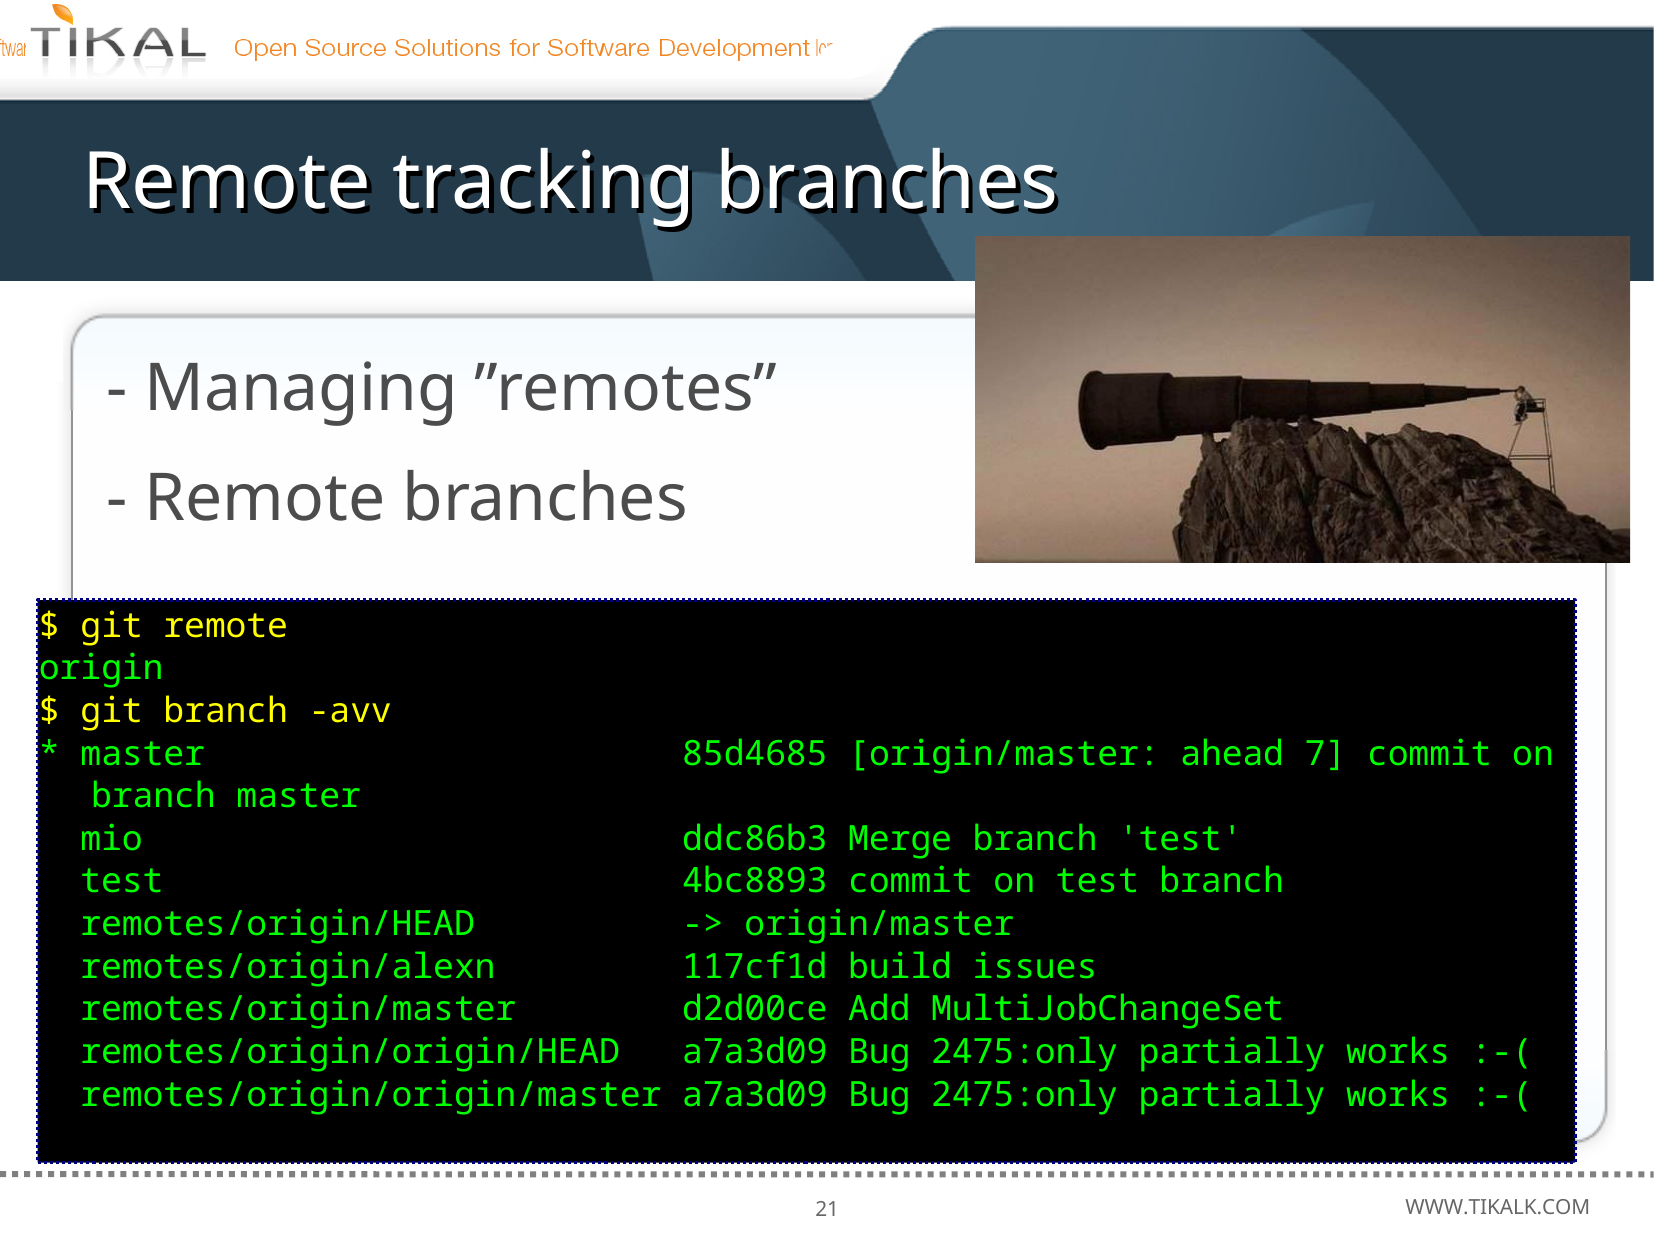

# Remote tracking branches
- Managing ”remotes”
- Remote branches
$ git remote
origin
$ git branch -avv
* master 85d4685 [origin/master: ahead 7] commit on branch master
 mio ddc86b3 Merge branch 'test'
 test 4bc8893 commit on test branch
 remotes/origin/HEAD -> origin/master
 remotes/origin/alexn 117cf1d build issues
 remotes/origin/master d2d00ce Add MultiJobChangeSet
 remotes/origin/origin/HEAD a7a3d09 Bug 2475:only partially works :-(
 remotes/origin/origin/master a7a3d09 Bug 2475:only partially works :-(